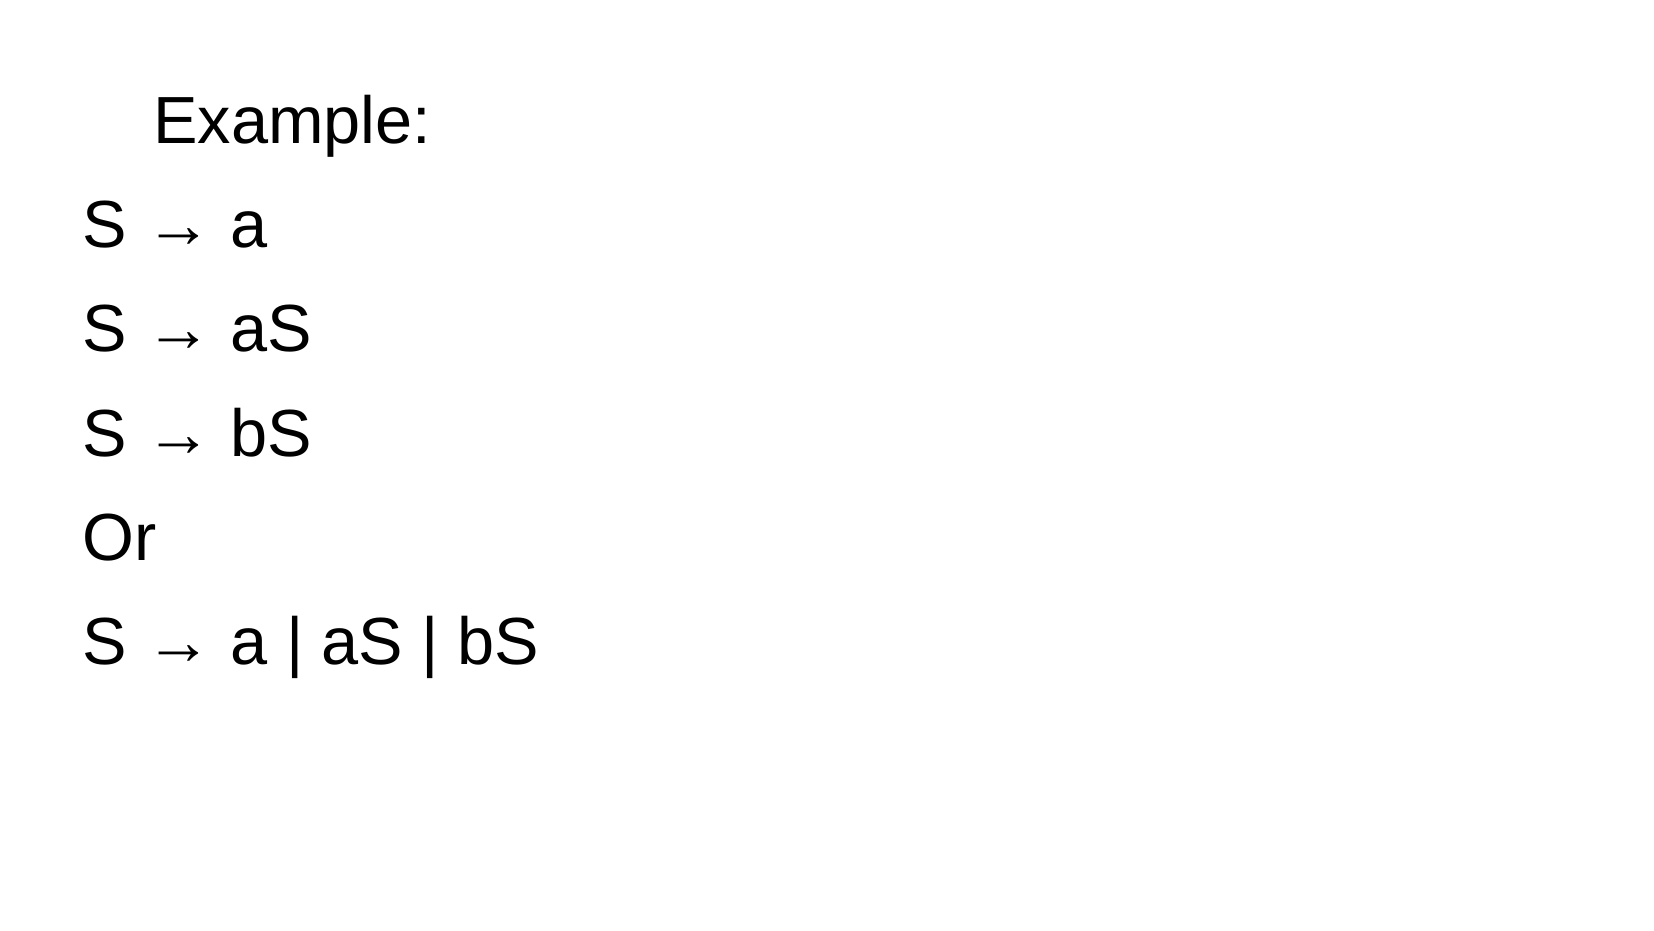

# Example:
S → a
S → aS
S → bS
Or
S → a | aS | bS